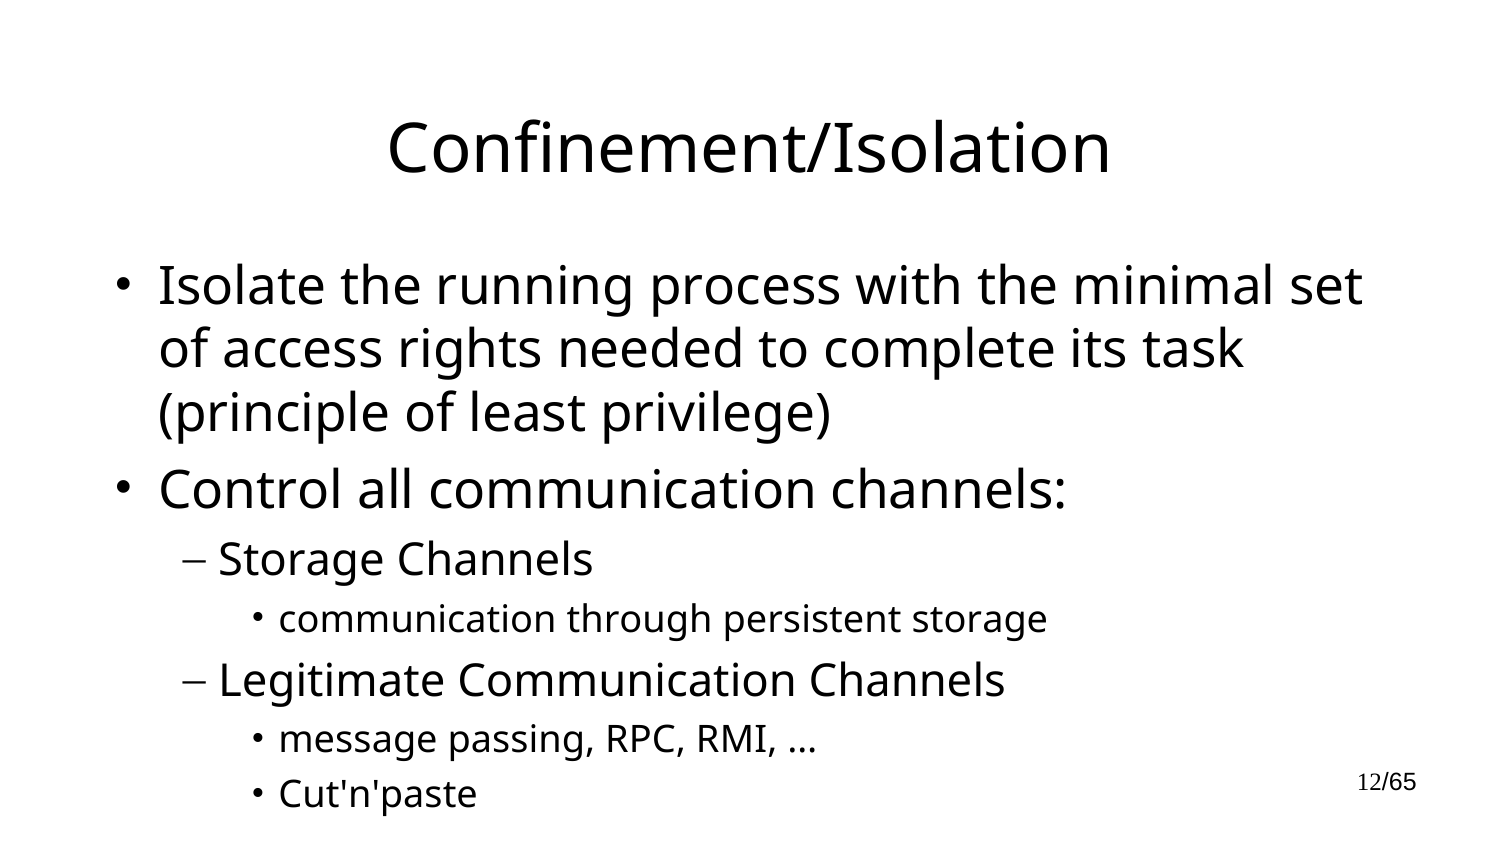

# Confinement/Isolation
Isolate the running process with the minimal set of access rights needed to complete its task (principle of least privilege)‏
Control all communication channels:
Storage Channels
communication through persistent storage
Legitimate Communication Channels
message passing, RPC, RMI, …
Cut'n'paste